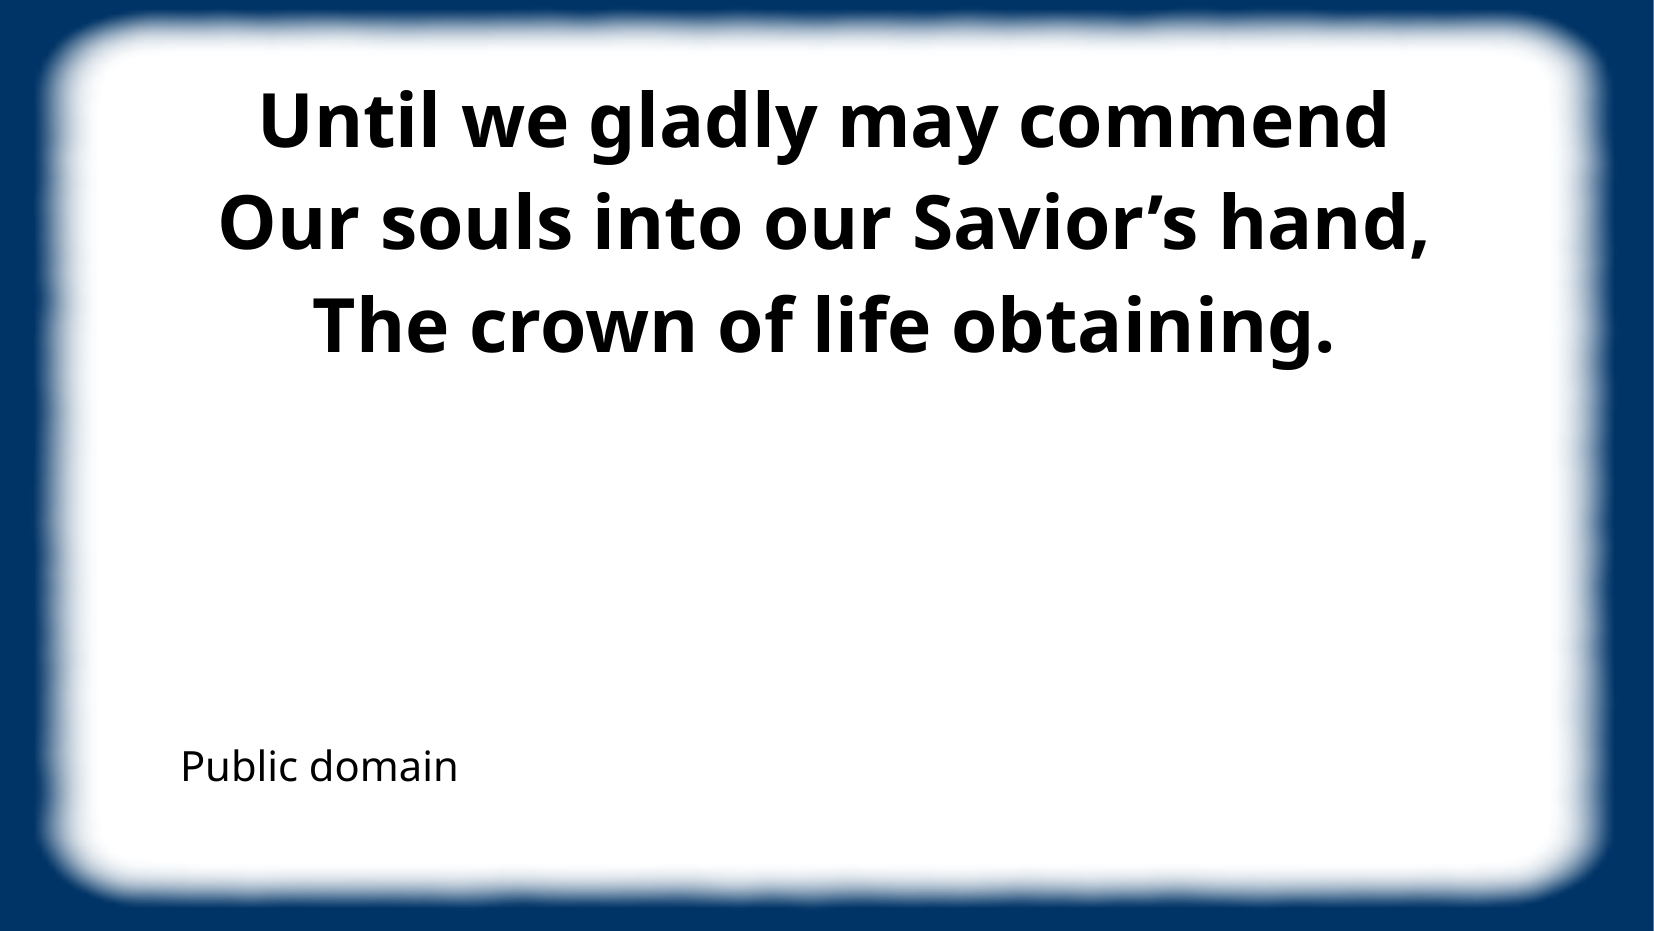

Until we gladly may commend
Our souls into our Savior’s hand,
The crown of life obtaining.
 Public domain